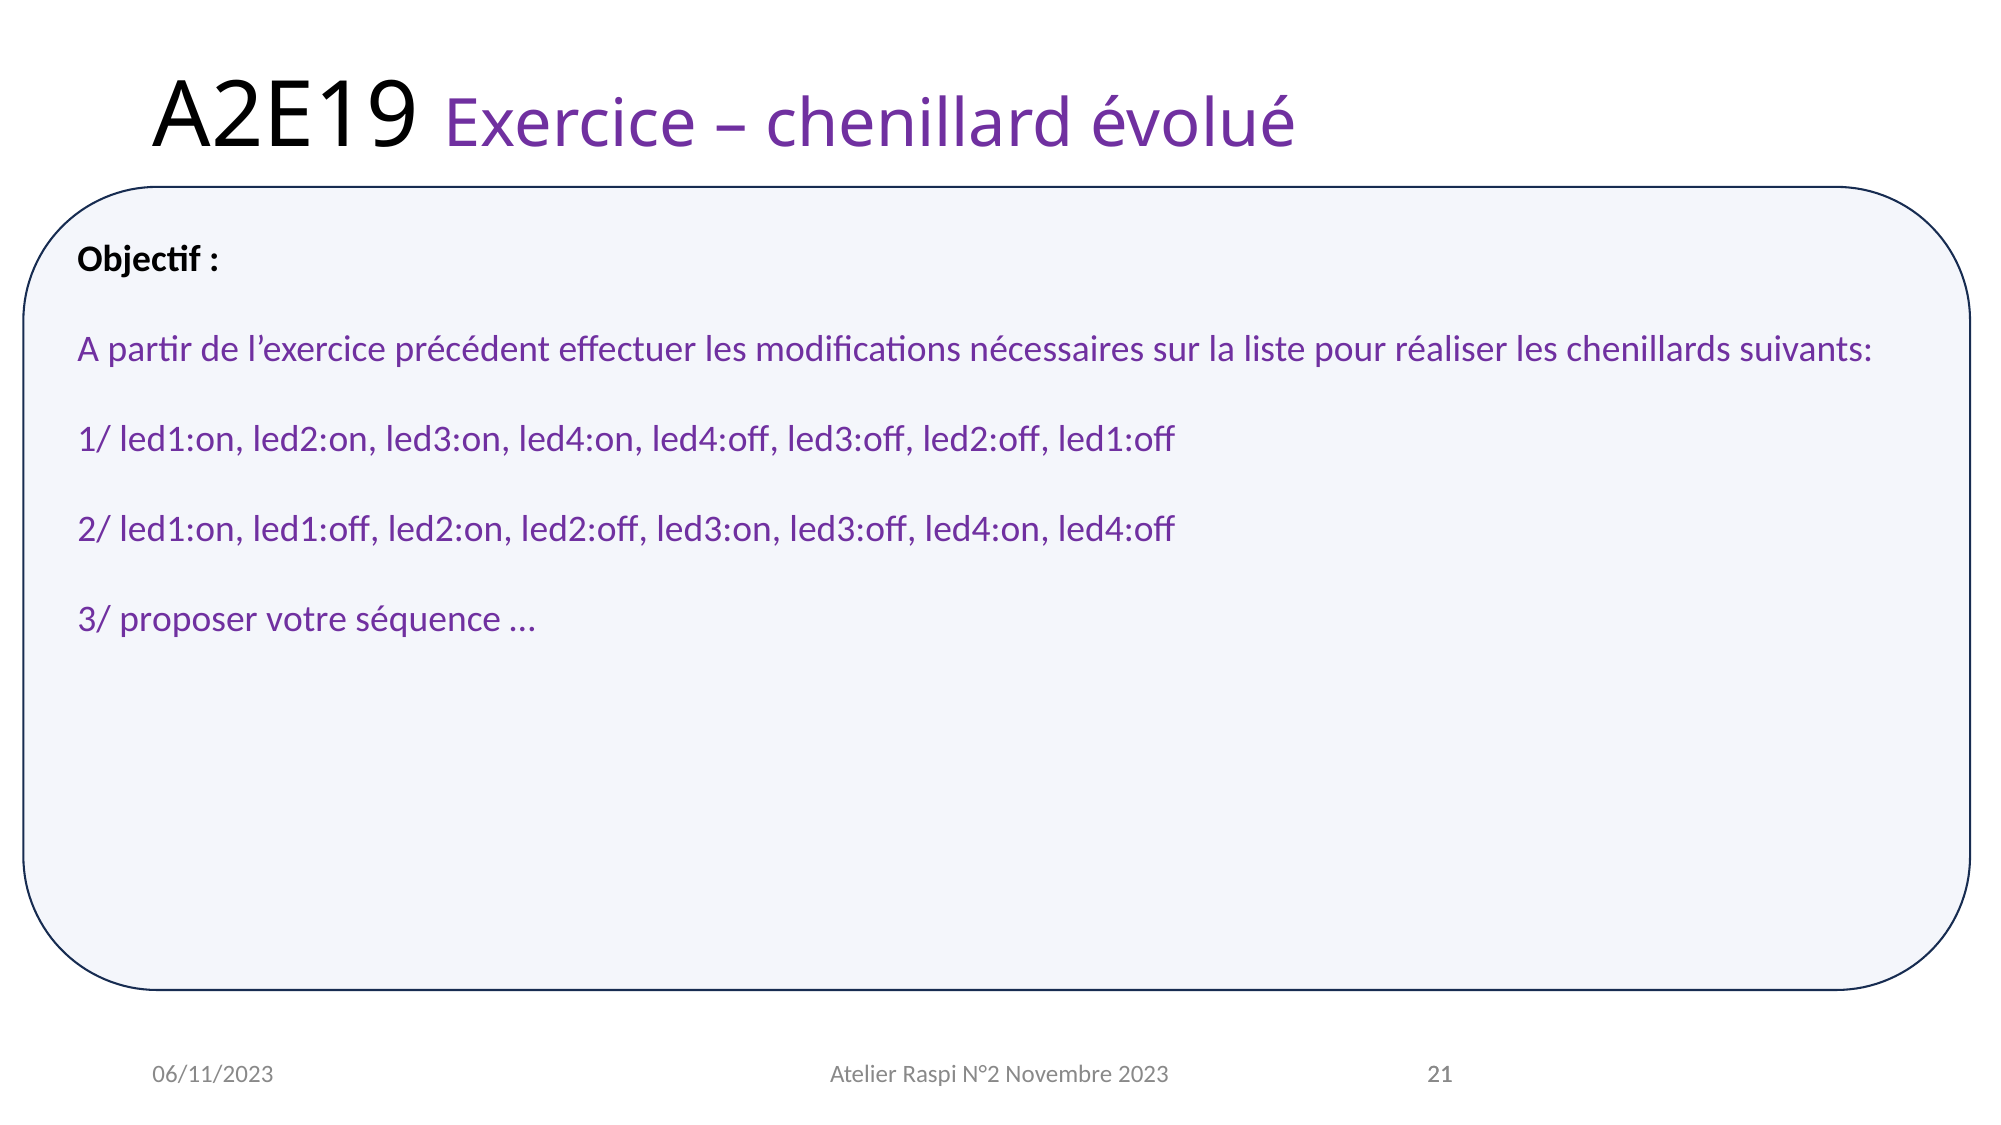

A2E19 Exercice – chenillard évolué
Objectif :
A partir de l’exercice précédent effectuer les modifications nécessaires sur la liste pour réaliser les chenillards suivants:
1/ led1:on, led2:on, led3:on, led4:on, led4:off, led3:off, led2:off, led1:off
2/ led1:on, led1:off, led2:on, led2:off, led3:on, led3:off, led4:on, led4:off
3/ proposer votre séquence …
06/11/2023
Atelier Raspi N°2 Novembre 2023